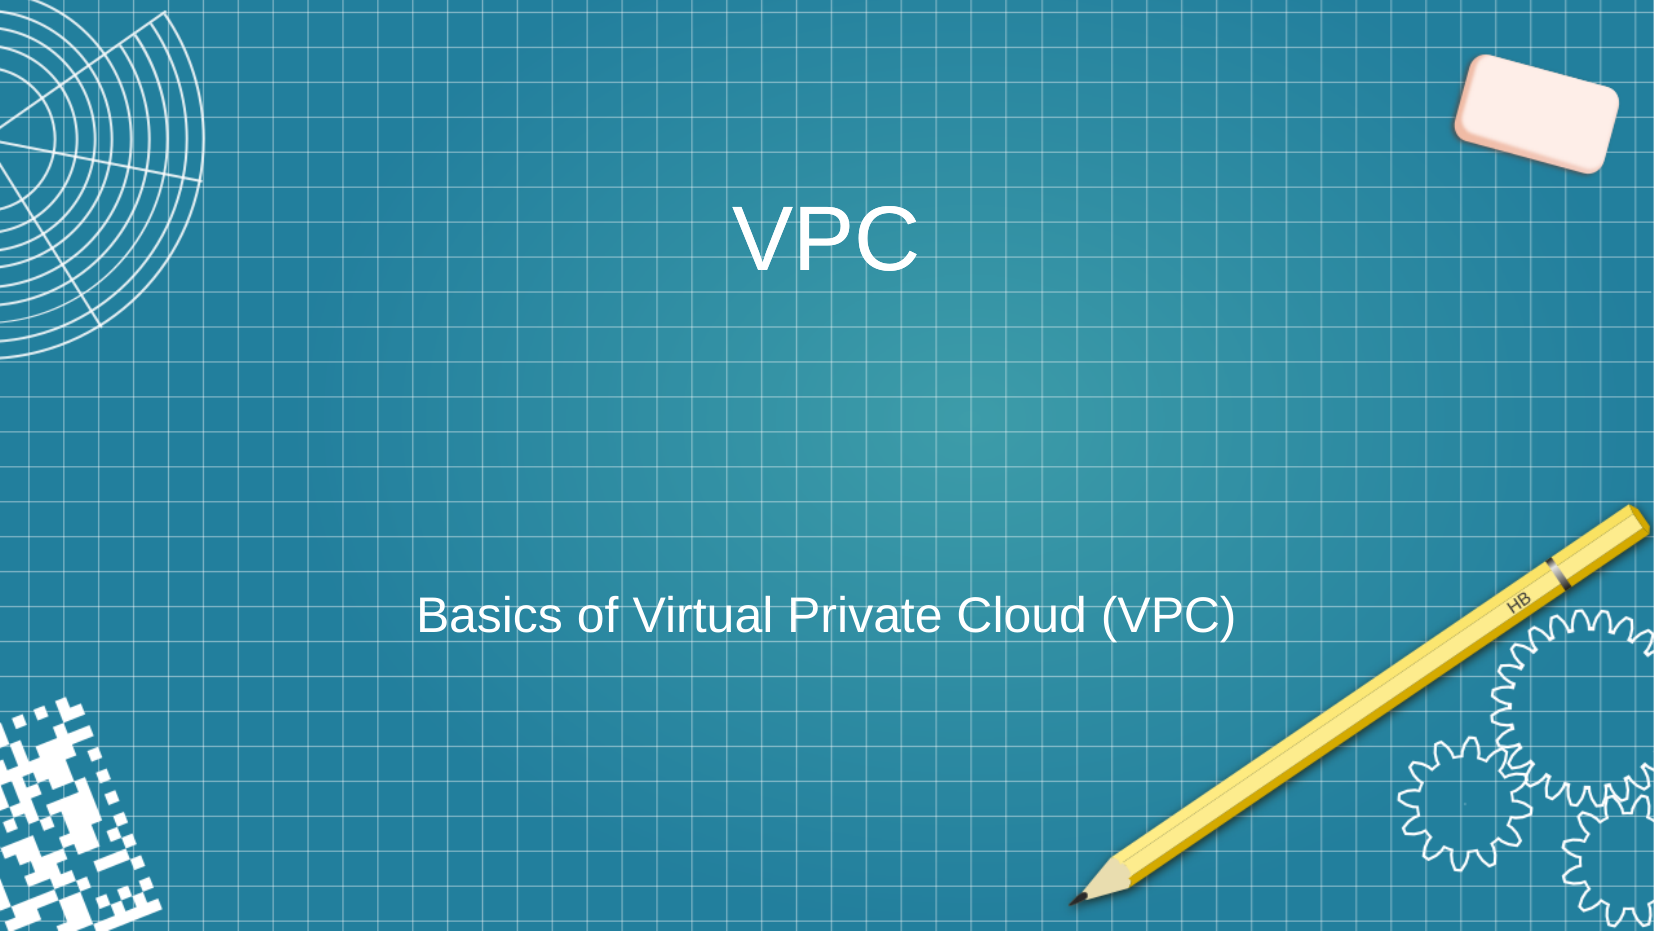

# VPC
VPC
Basics of Virtual Private Cloud (VPC)